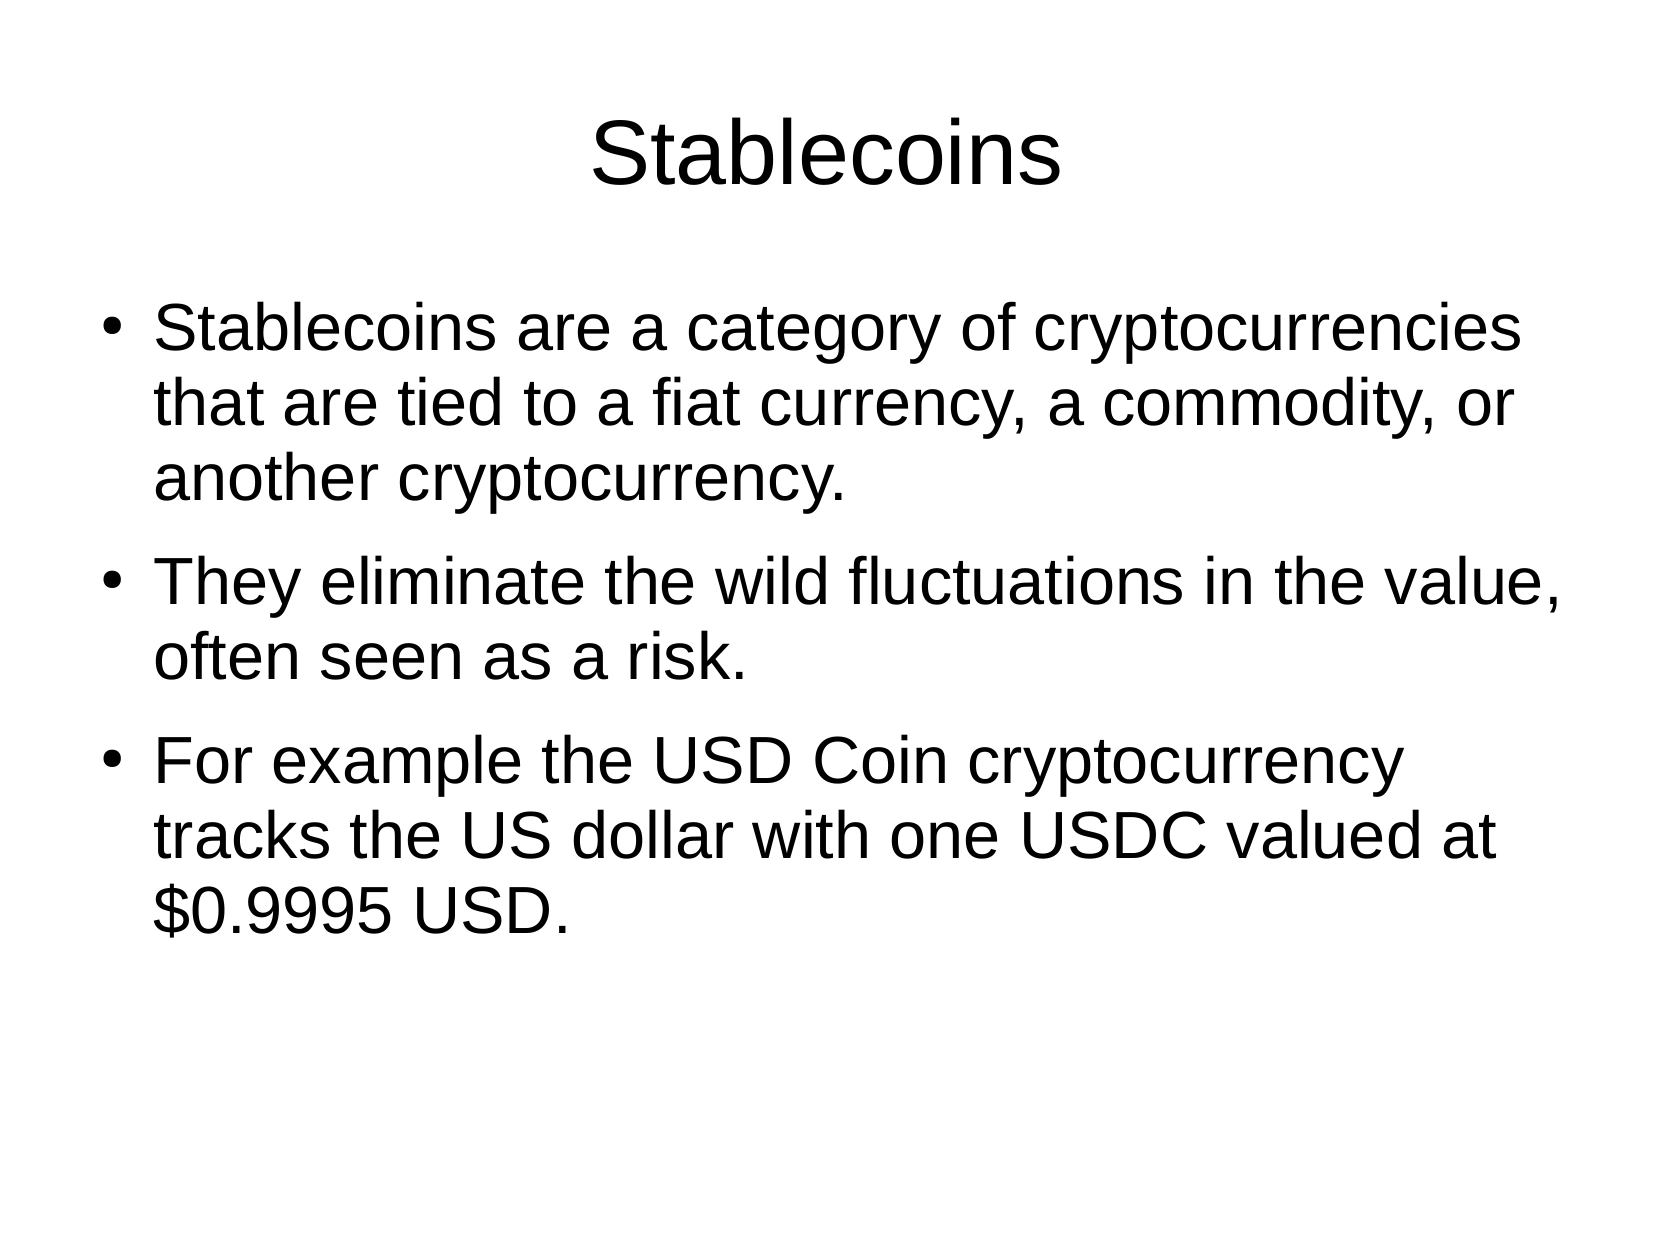

# Stablecoins
Stablecoins are a category of cryptocurrencies that are tied to a fiat currency, a commodity, or another cryptocurrency.
They eliminate the wild fluctuations in the value, often seen as a risk.
For example the USD Coin cryptocurrency tracks the US dollar with one USDC valued at $0.9995 USD.